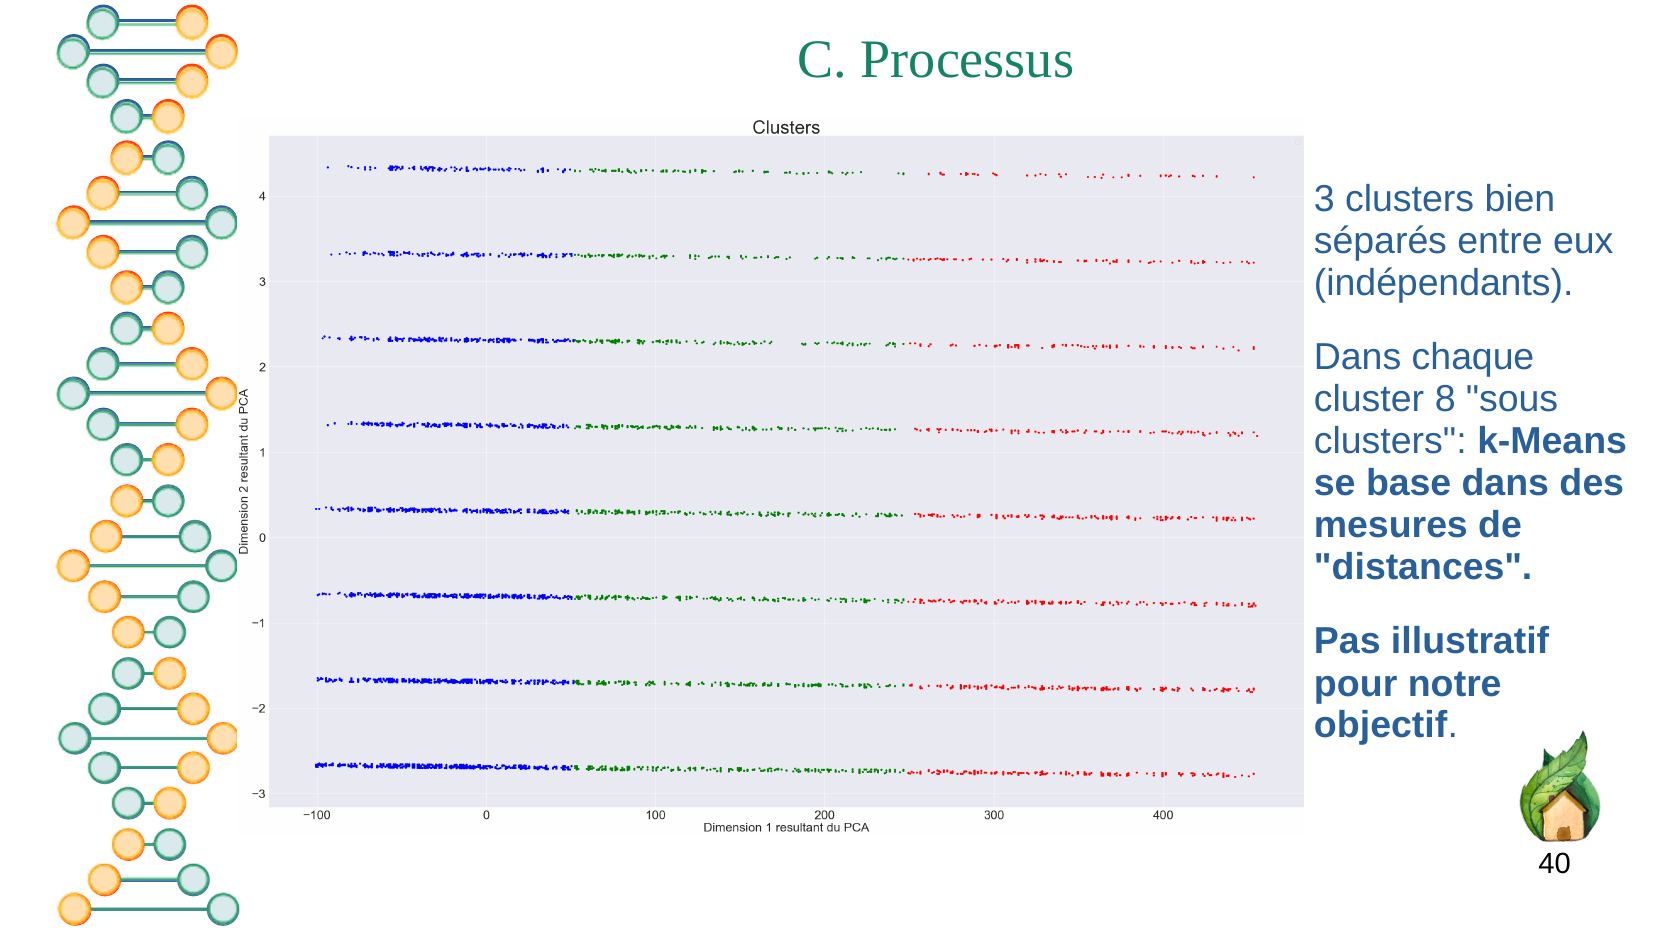

# C. Processus
3 clusters bien séparés entre eux (indépendants).
Dans chaque cluster 8 "sous clusters": k-Means se base dans des mesures de "distances".
Pas illustratif pour notre objectif.
40